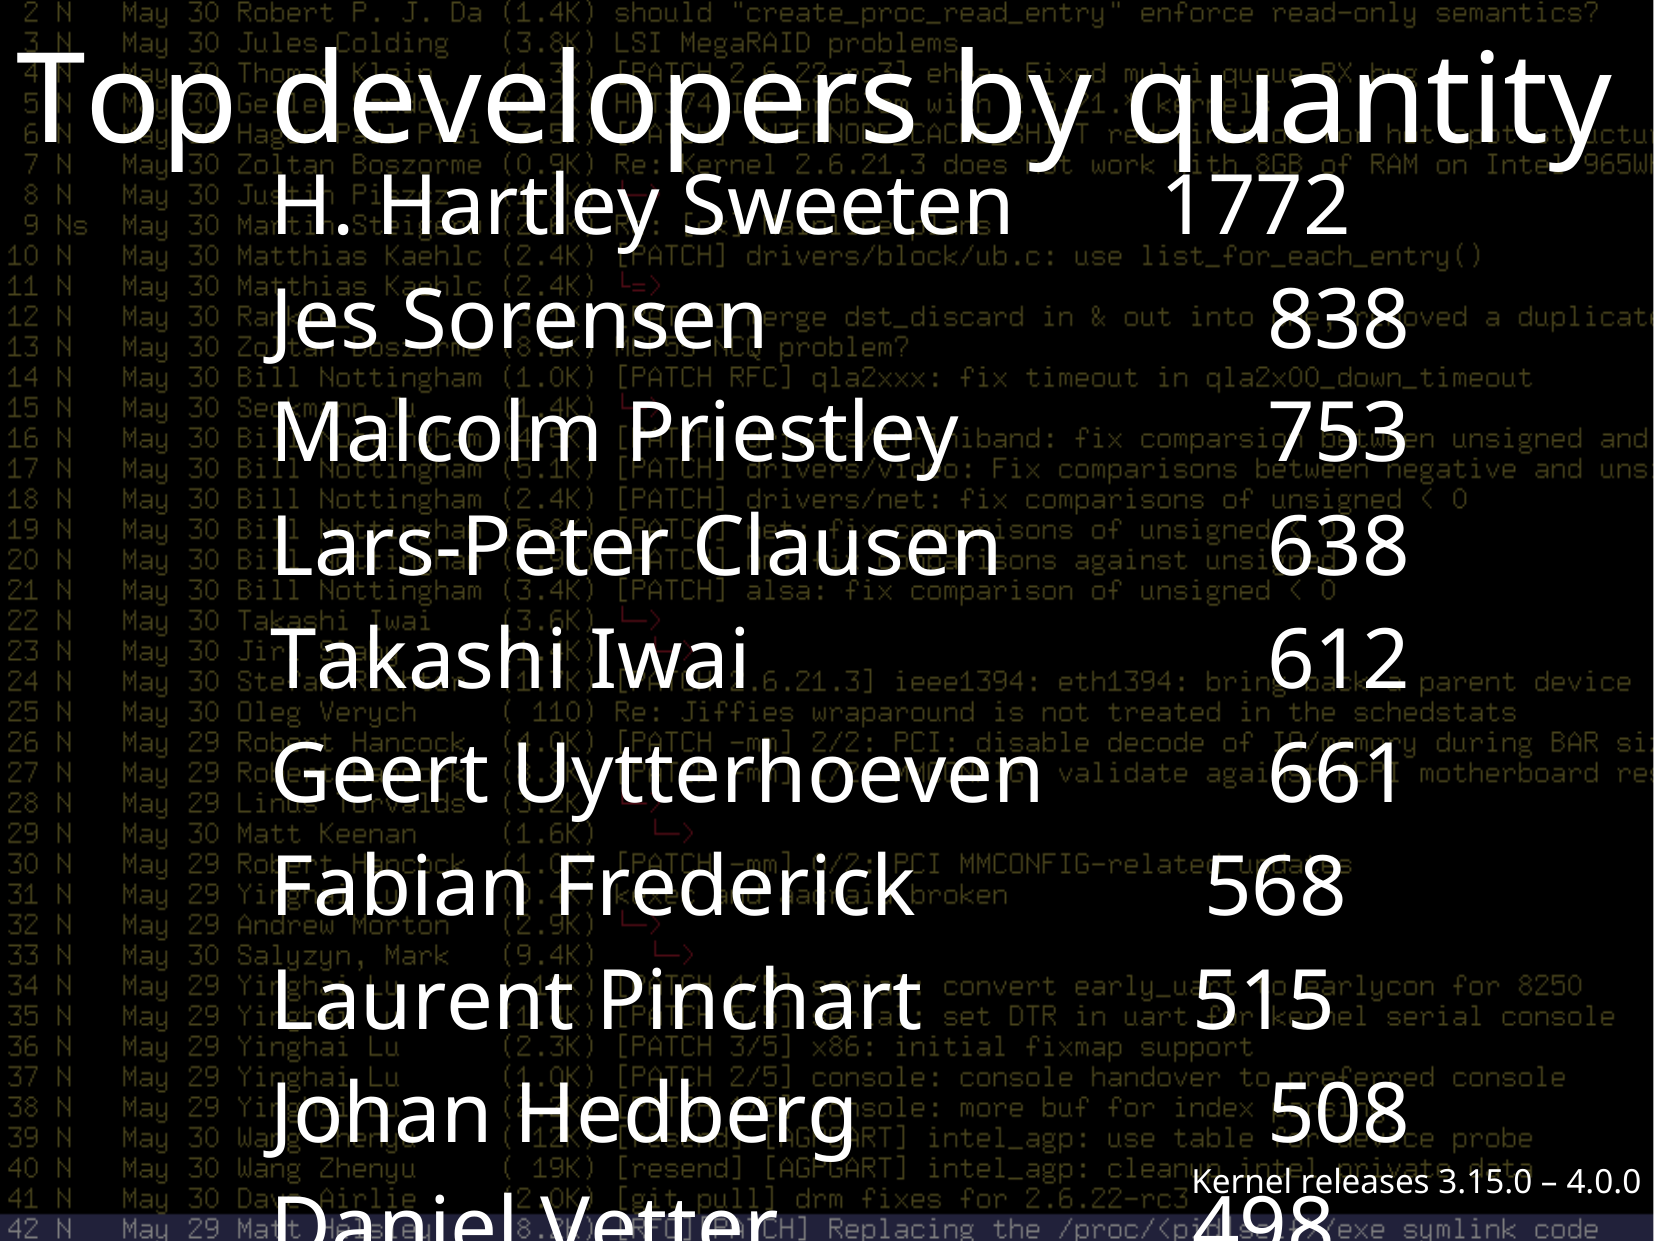

Top developers by quantity
H. Hartley Sweeten		 1772
Jes Sorensen							 838
Malcolm Priestley				 753
Lars-Peter Clausen				 638
Takashi Iwai							 612
Geert Uytterhoeven			 661
Fabian Frederick			 568
Laurent Pinchart				 515
Johan Hedberg						 508
Daniel Vetter						 498
Kernel releases 3.15.0 – 4.0.0